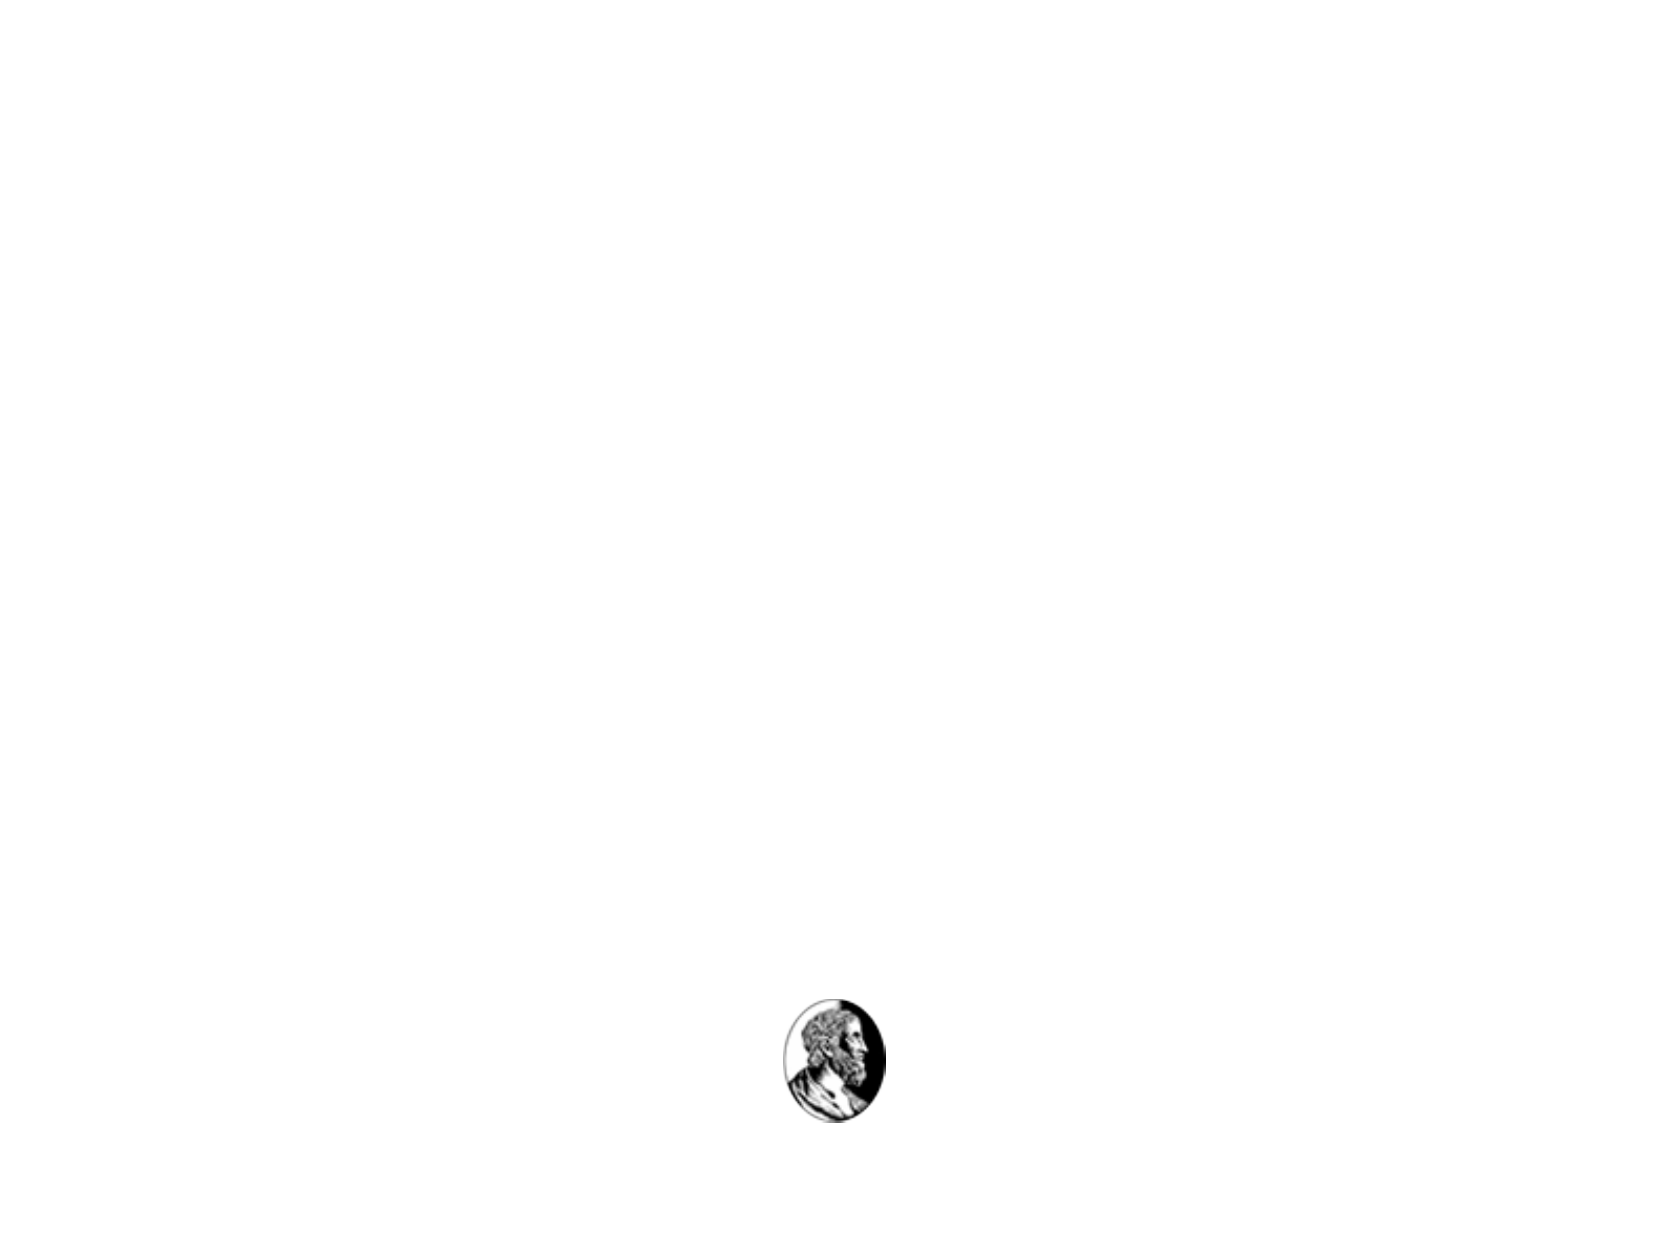

# Aula 1
Administração de redes Linux
Laboratório Daniel Bauman Henry
LabMAP
MAP - IME - USP